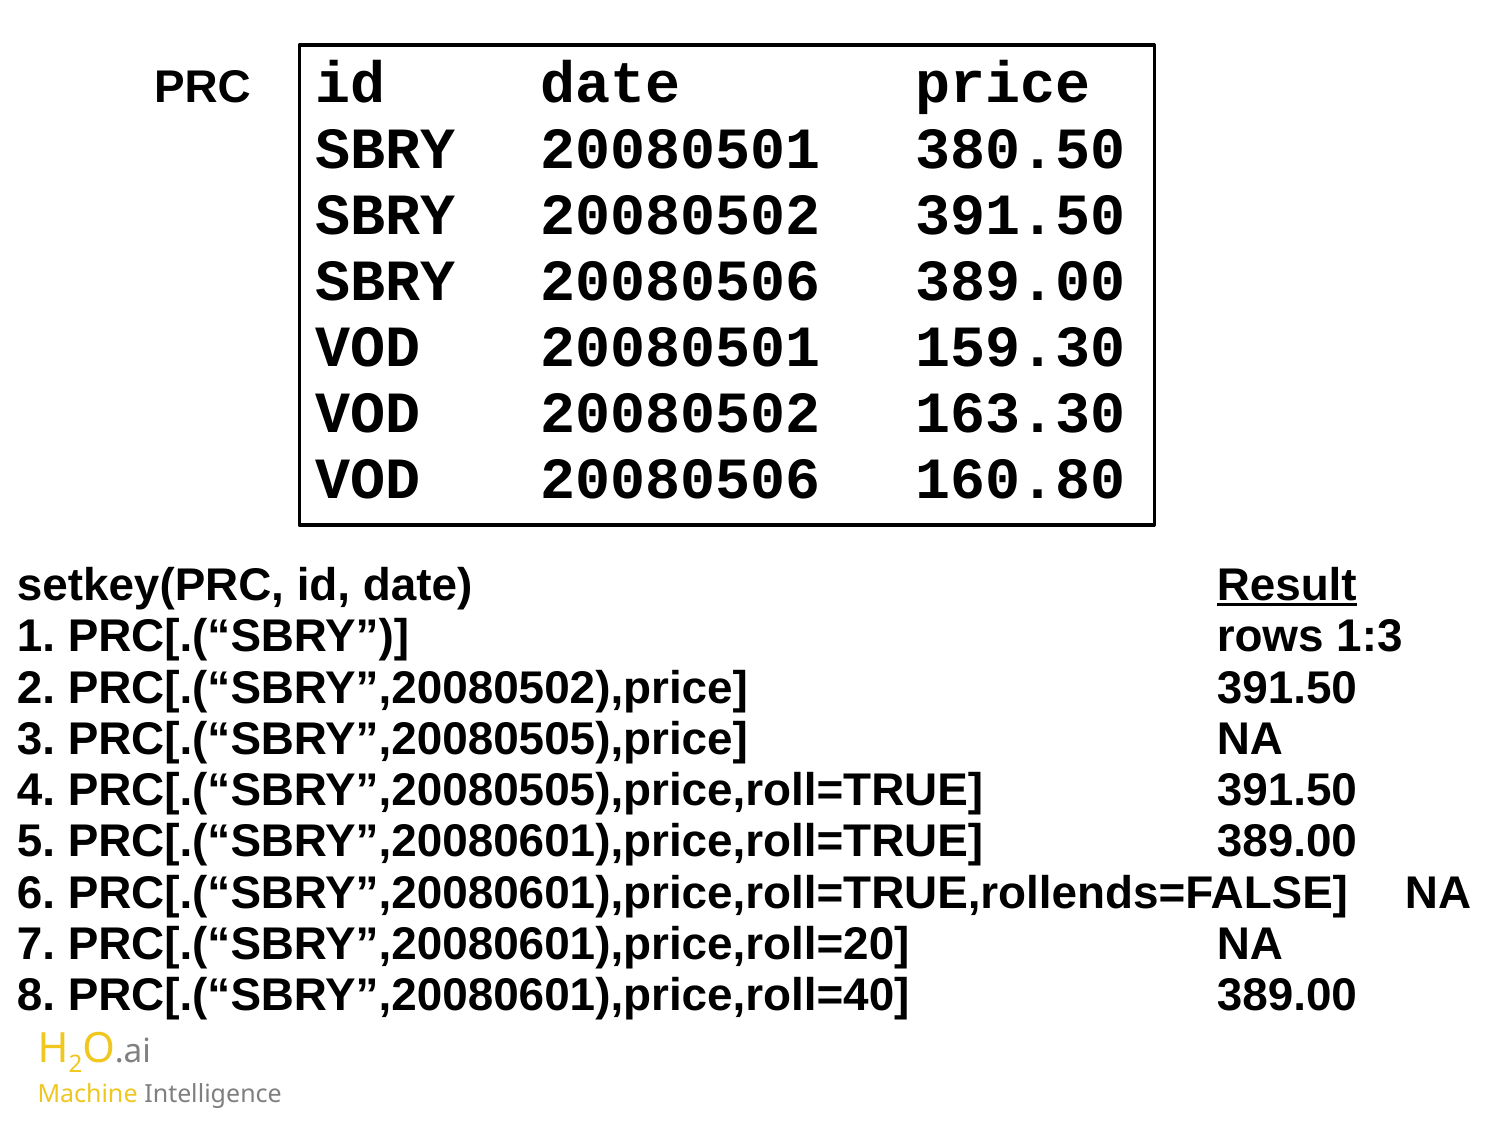

id			date				price
SBRY		20080501		380.50
SBRY		20080502		391.50
SBRY		20080506		389.00
VOD		20080501		159.30
VOD		20080502		163.30
VOD		20080506		160.80
PRC
setkey(PRC, id, date)										Result
1. PRC[.(“SBRY”)] 											rows 1:3
2. PRC[.(“SBRY”,20080502),price]							391.50
3. PRC[.(“SBRY”,20080505),price]							NA
4. PRC[.(“SBRY”,20080505),price,roll=TRUE]				391.50
5. PRC[.(“SBRY”,20080601),price,roll=TRUE]				389.00
6. PRC[.(“SBRY”,20080601),price,roll=TRUE,rollends=FALSE]	 NA
7. PRC[.(“SBRY”,20080601),price,roll=20]					NA
8. PRC[.(“SBRY”,20080601),price,roll=40]					389.00